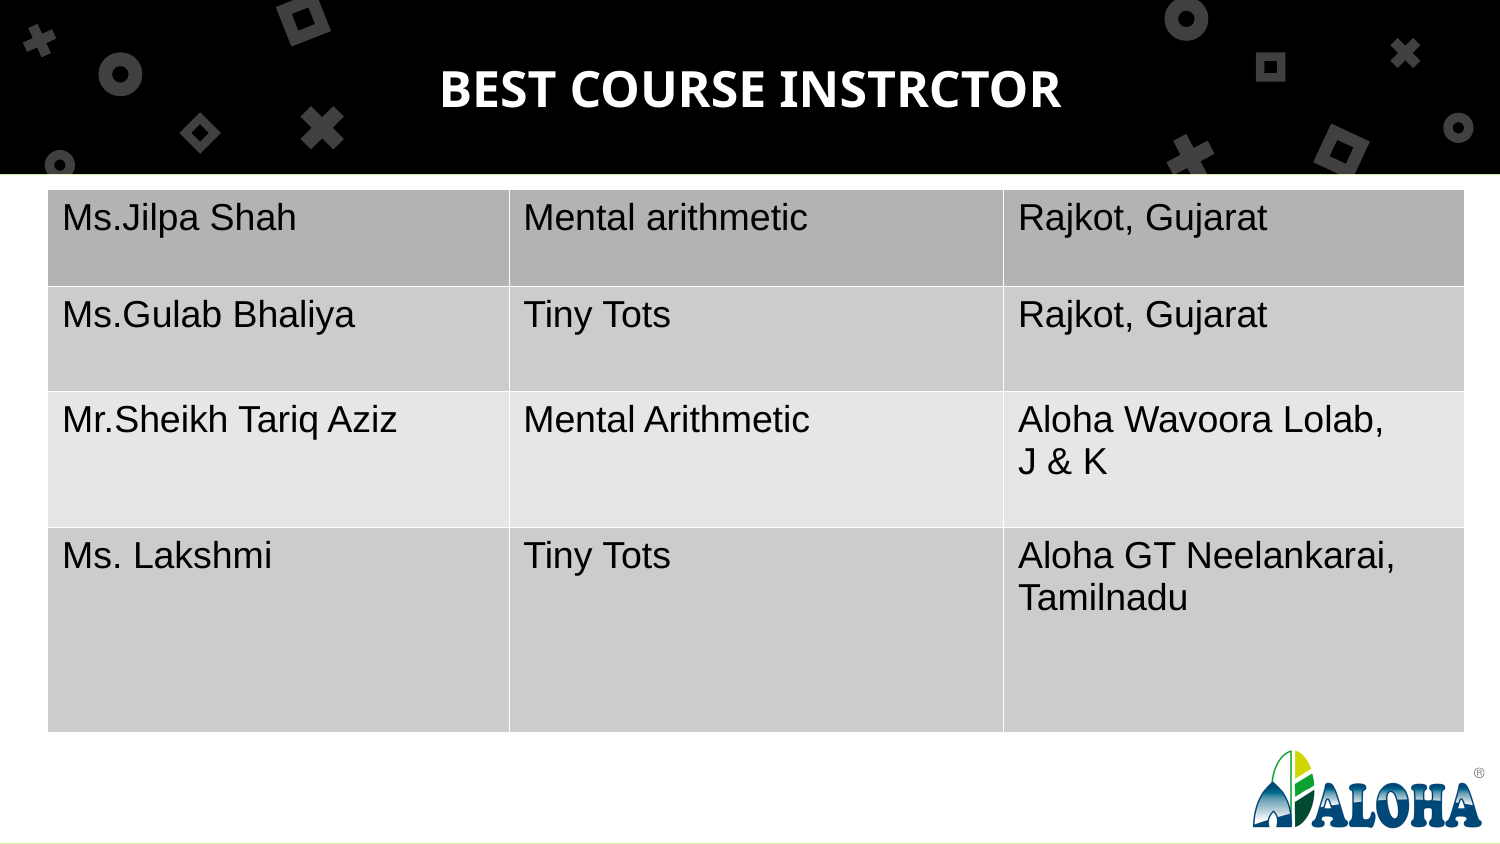

BEST COURSE INSTRCTOR
| Ms.Jilpa Shah | Mental arithmetic | Rajkot, Gujarat |
| --- | --- | --- |
| Ms.Gulab Bhaliya | Tiny Tots | Rajkot, Gujarat |
| Mr.Sheikh Tariq Aziz | Mental Arithmetic | Aloha Wavoora Lolab, J & K |
| Ms. Lakshmi | Tiny Tots | Aloha GT Neelankarai, Tamilnadu |